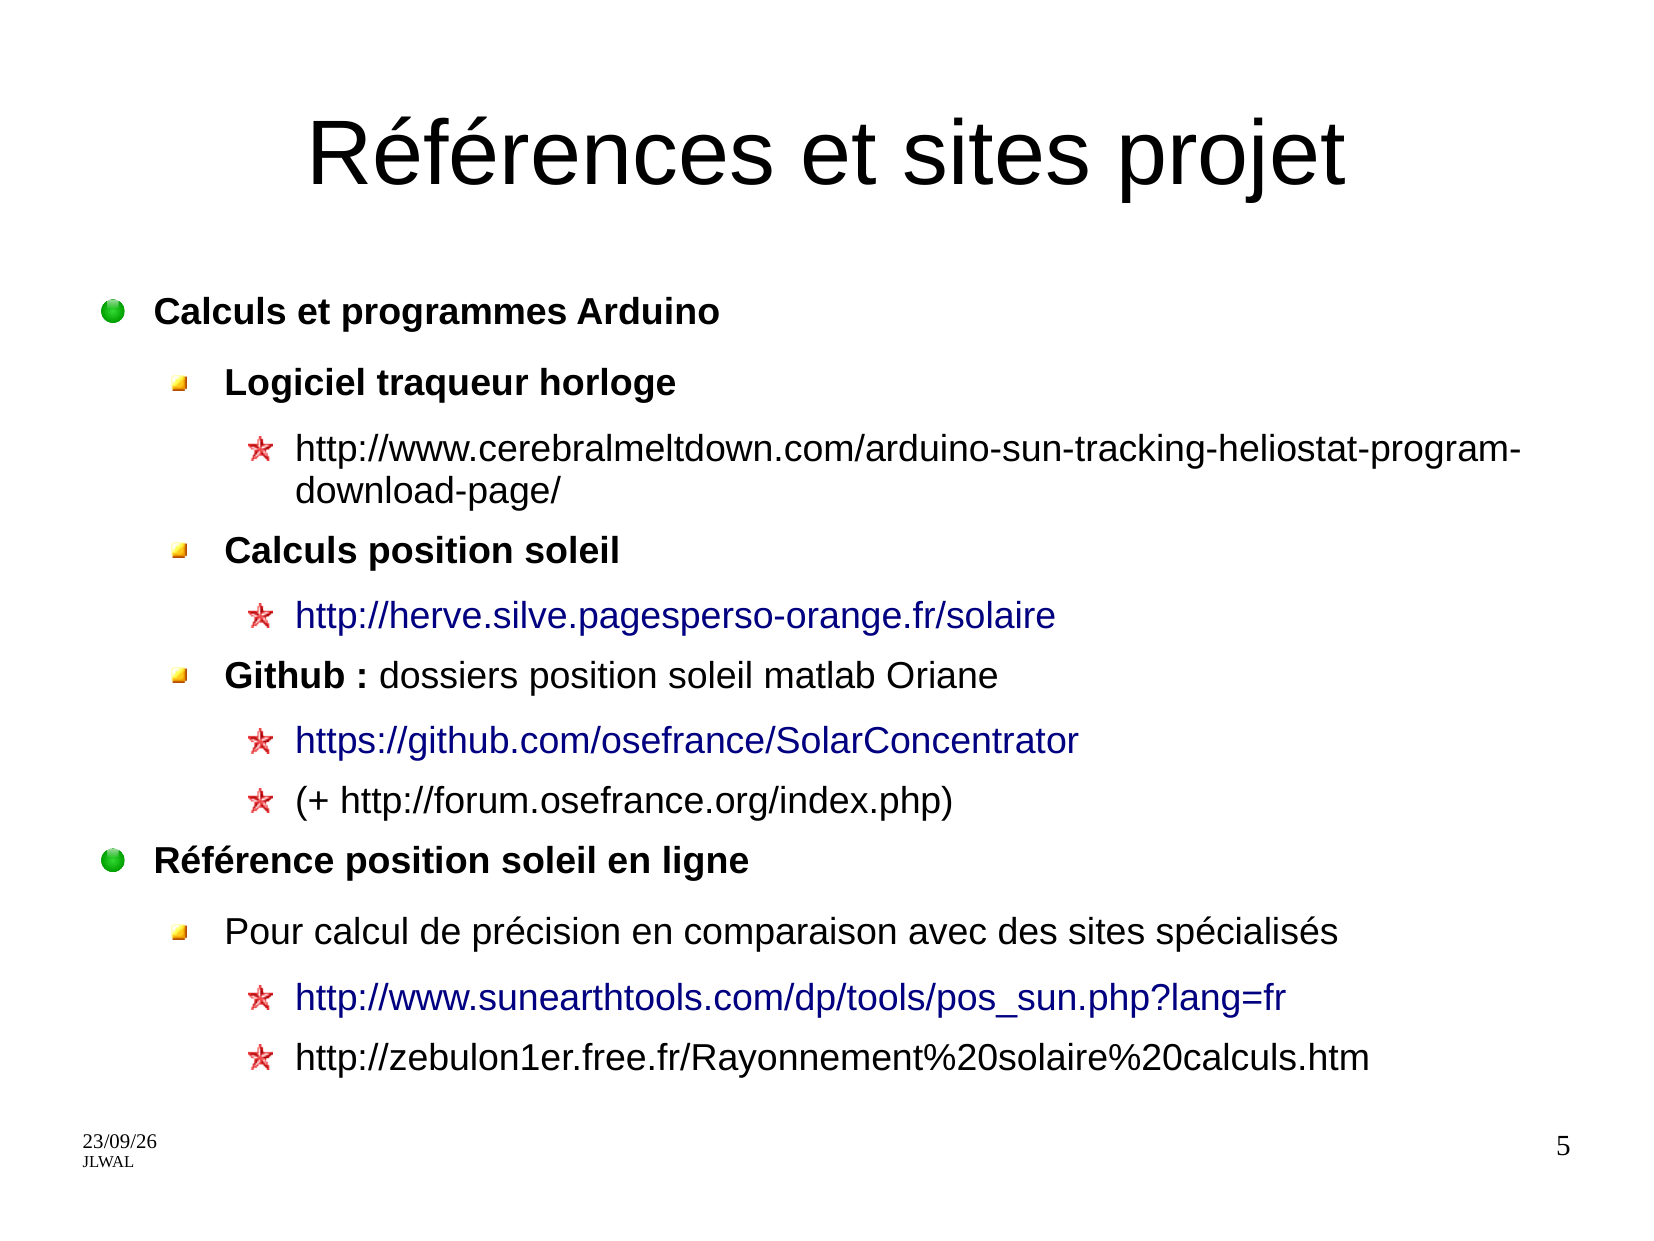

# Références et sites projet
Calculs et programmes Arduino
Logiciel traqueur horloge
http://www.cerebralmeltdown.com/arduino-sun-tracking-heliostat-program-download-page/
Calculs position soleil
http://herve.silve.pagesperso-orange.fr/solaire
Github : dossiers position soleil matlab Oriane
https://github.com/osefrance/SolarConcentrator
(+ http://forum.osefrance.org/index.php)
Référence position soleil en ligne
Pour calcul de précision en comparaison avec des sites spécialisés
http://www.sunearthtools.com/dp/tools/pos_sun.php?lang=fr
http://zebulon1er.free.fr/Rayonnement%20solaire%20calculs.htm
5